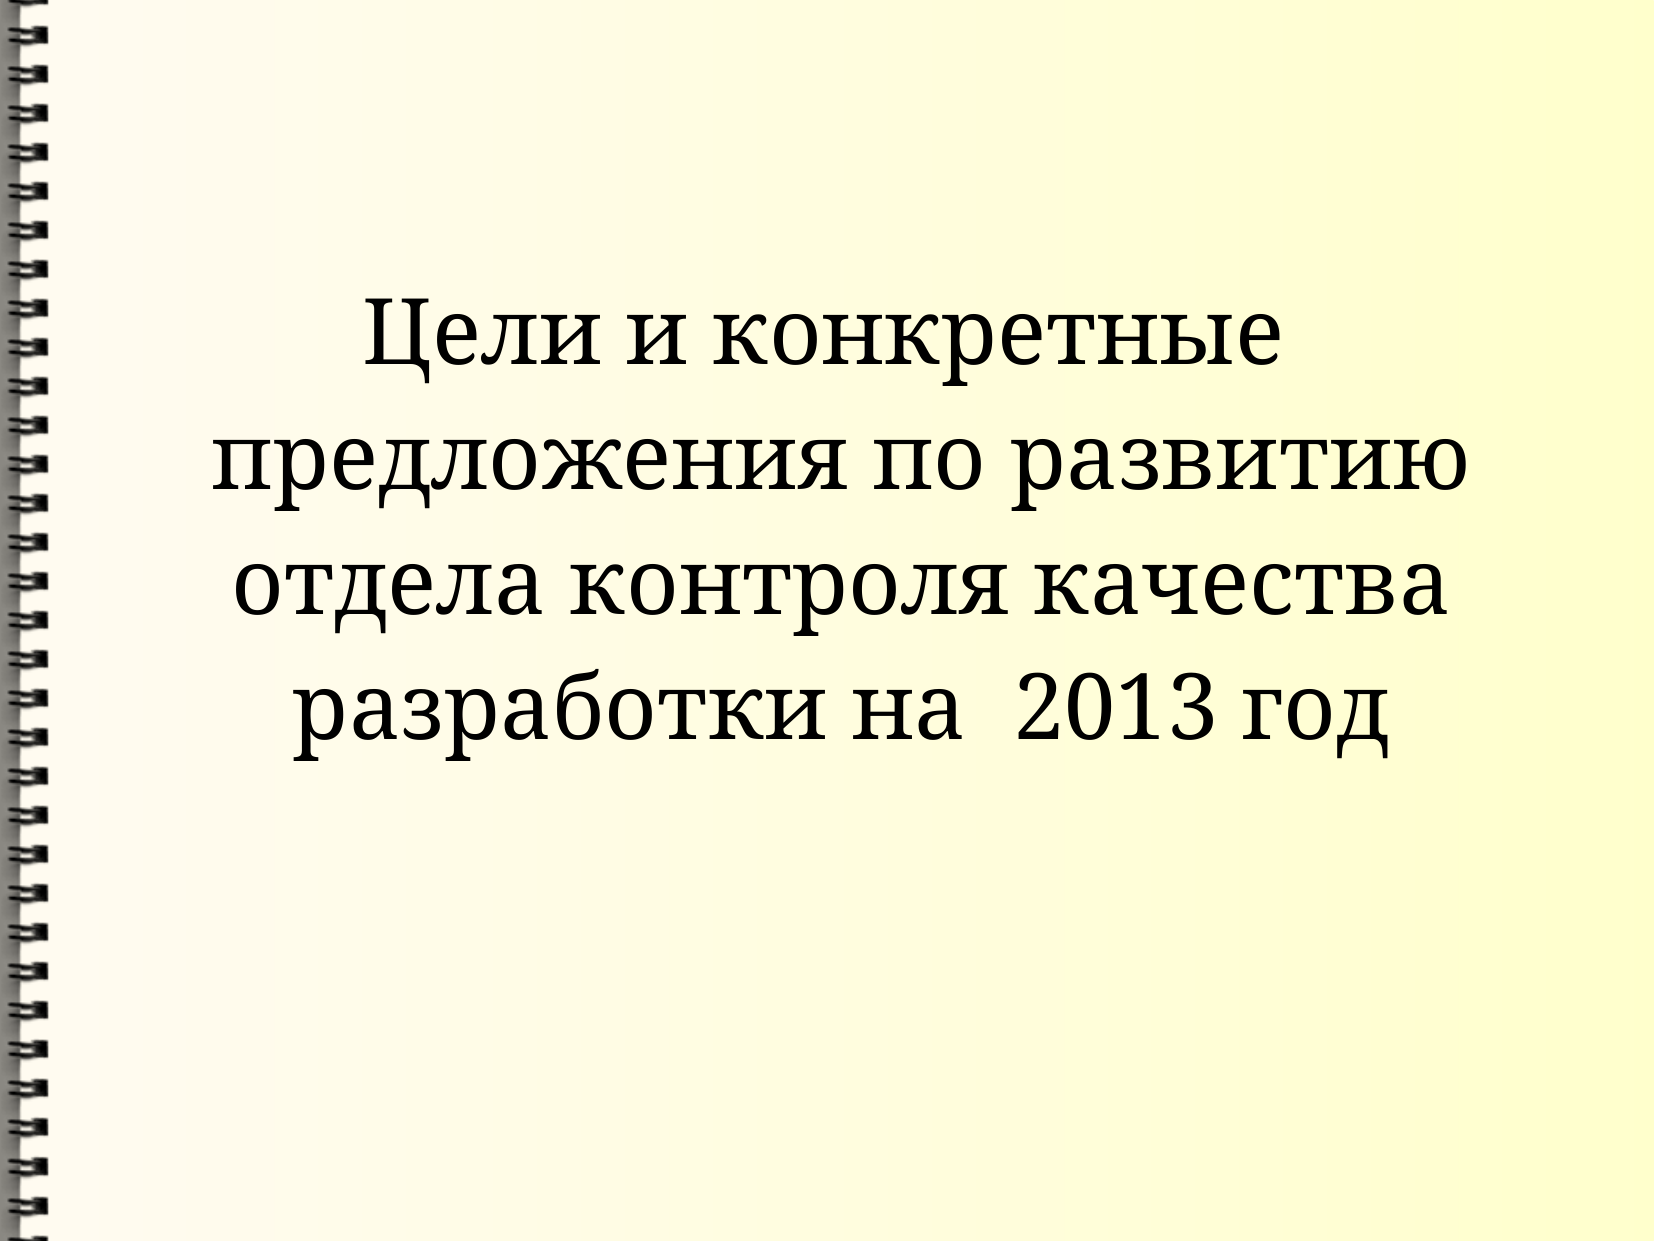

# Цели и конкретные предложения по развитию отдела контроля качества разработки на 2013 год